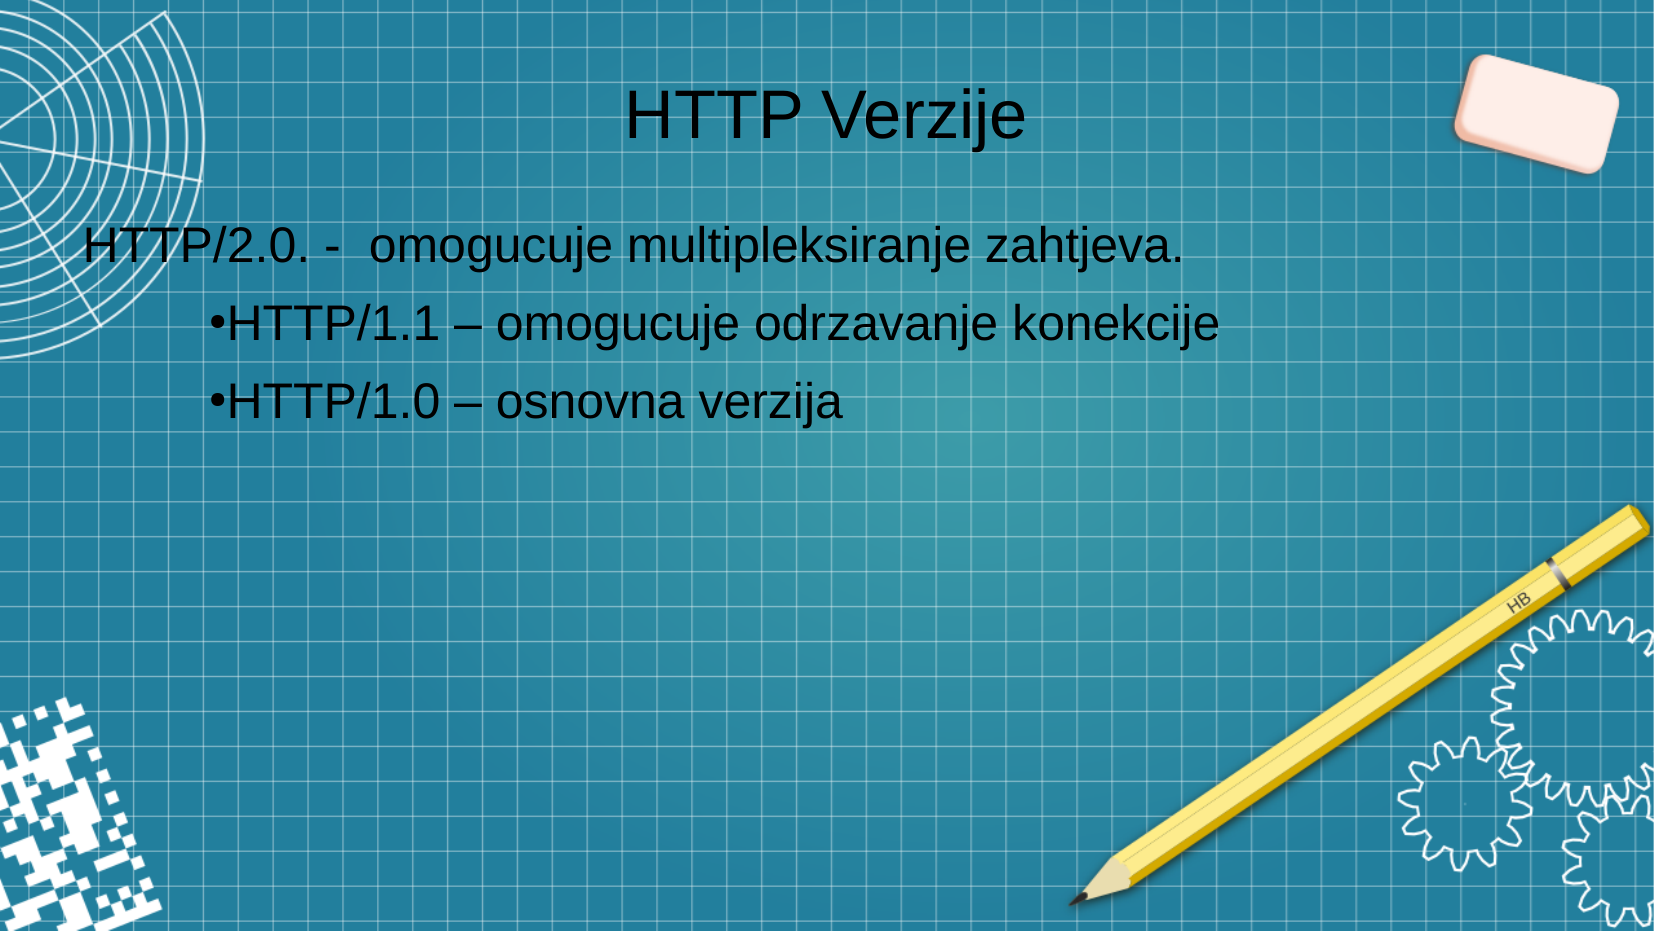

# HTTP Verzije
HTTP/2.0. - omogucuje multipleksiranje zahtjeva.
HTTP/1.1 – omogucuje odrzavanje konekcije
HTTP/1.0 – osnovna verzija